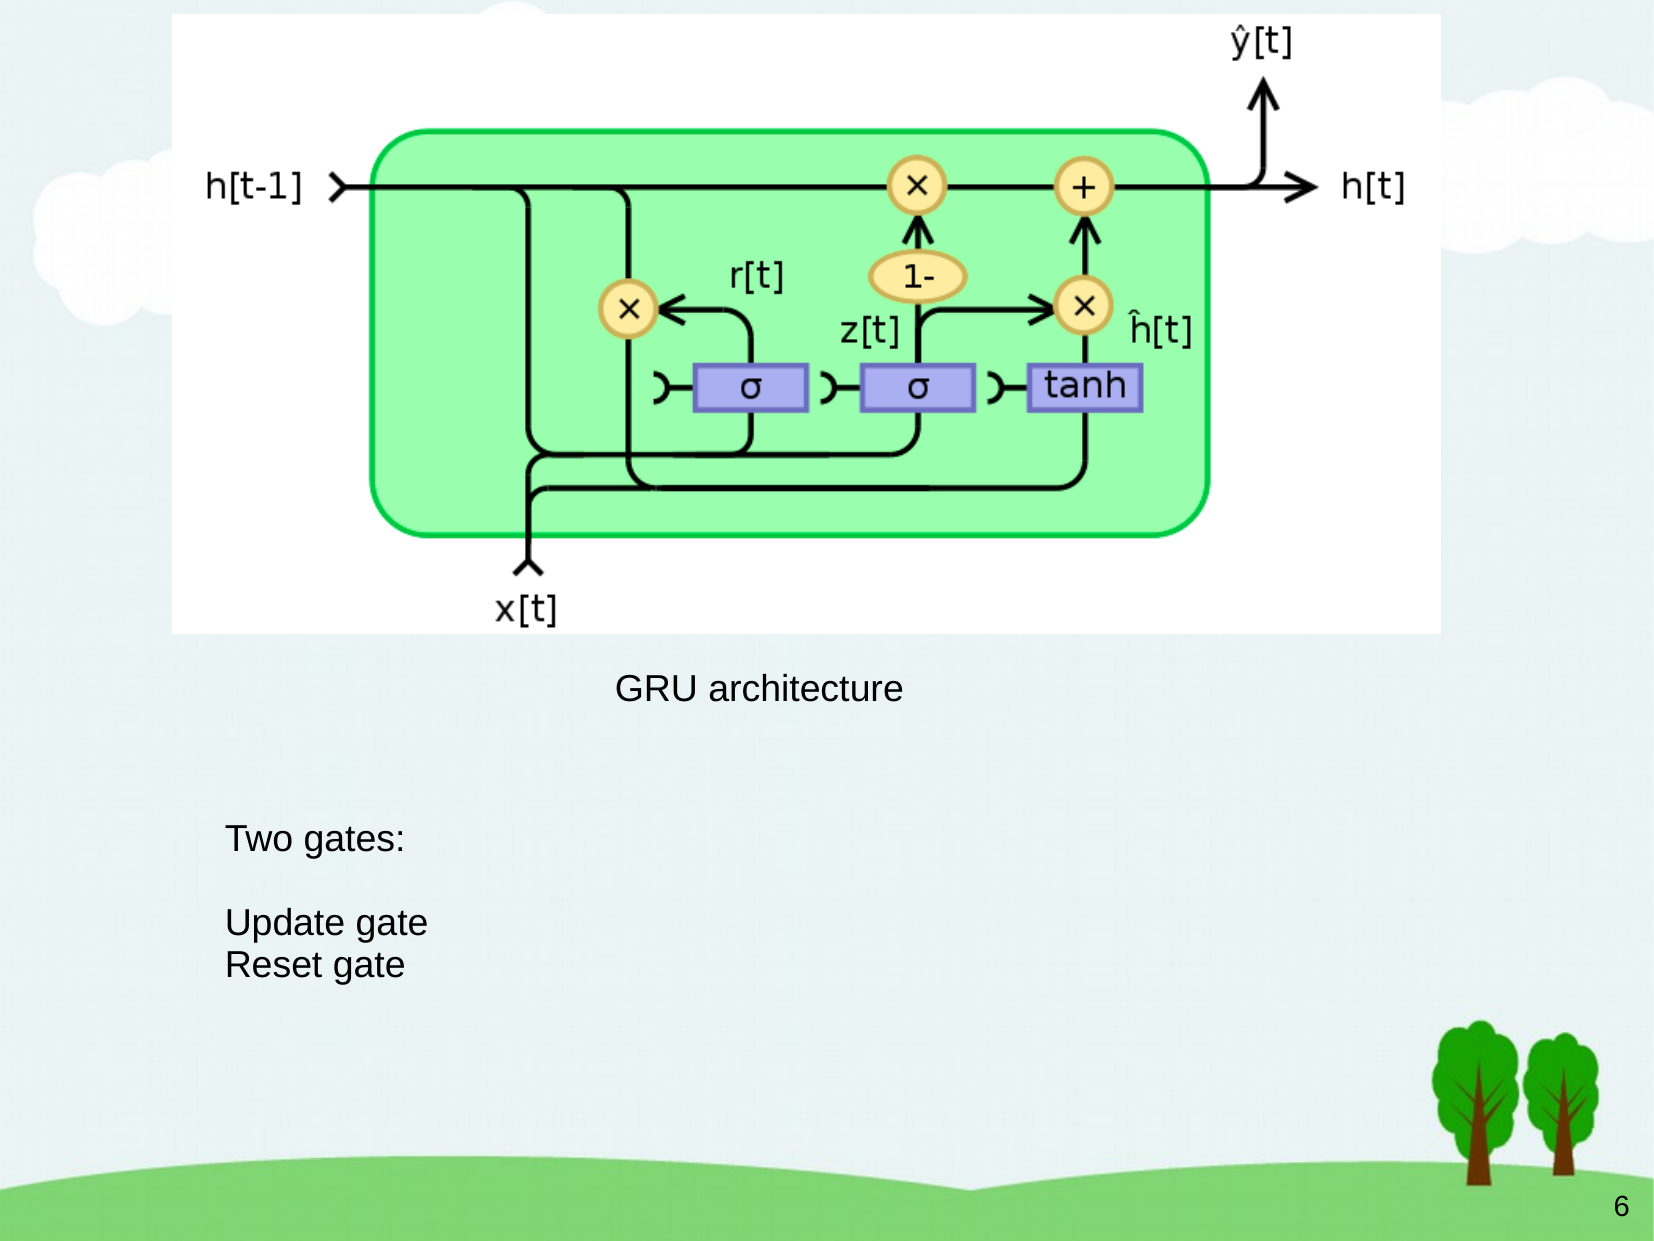

GRU architecture
Two gates:
Update gate
Reset gate
6